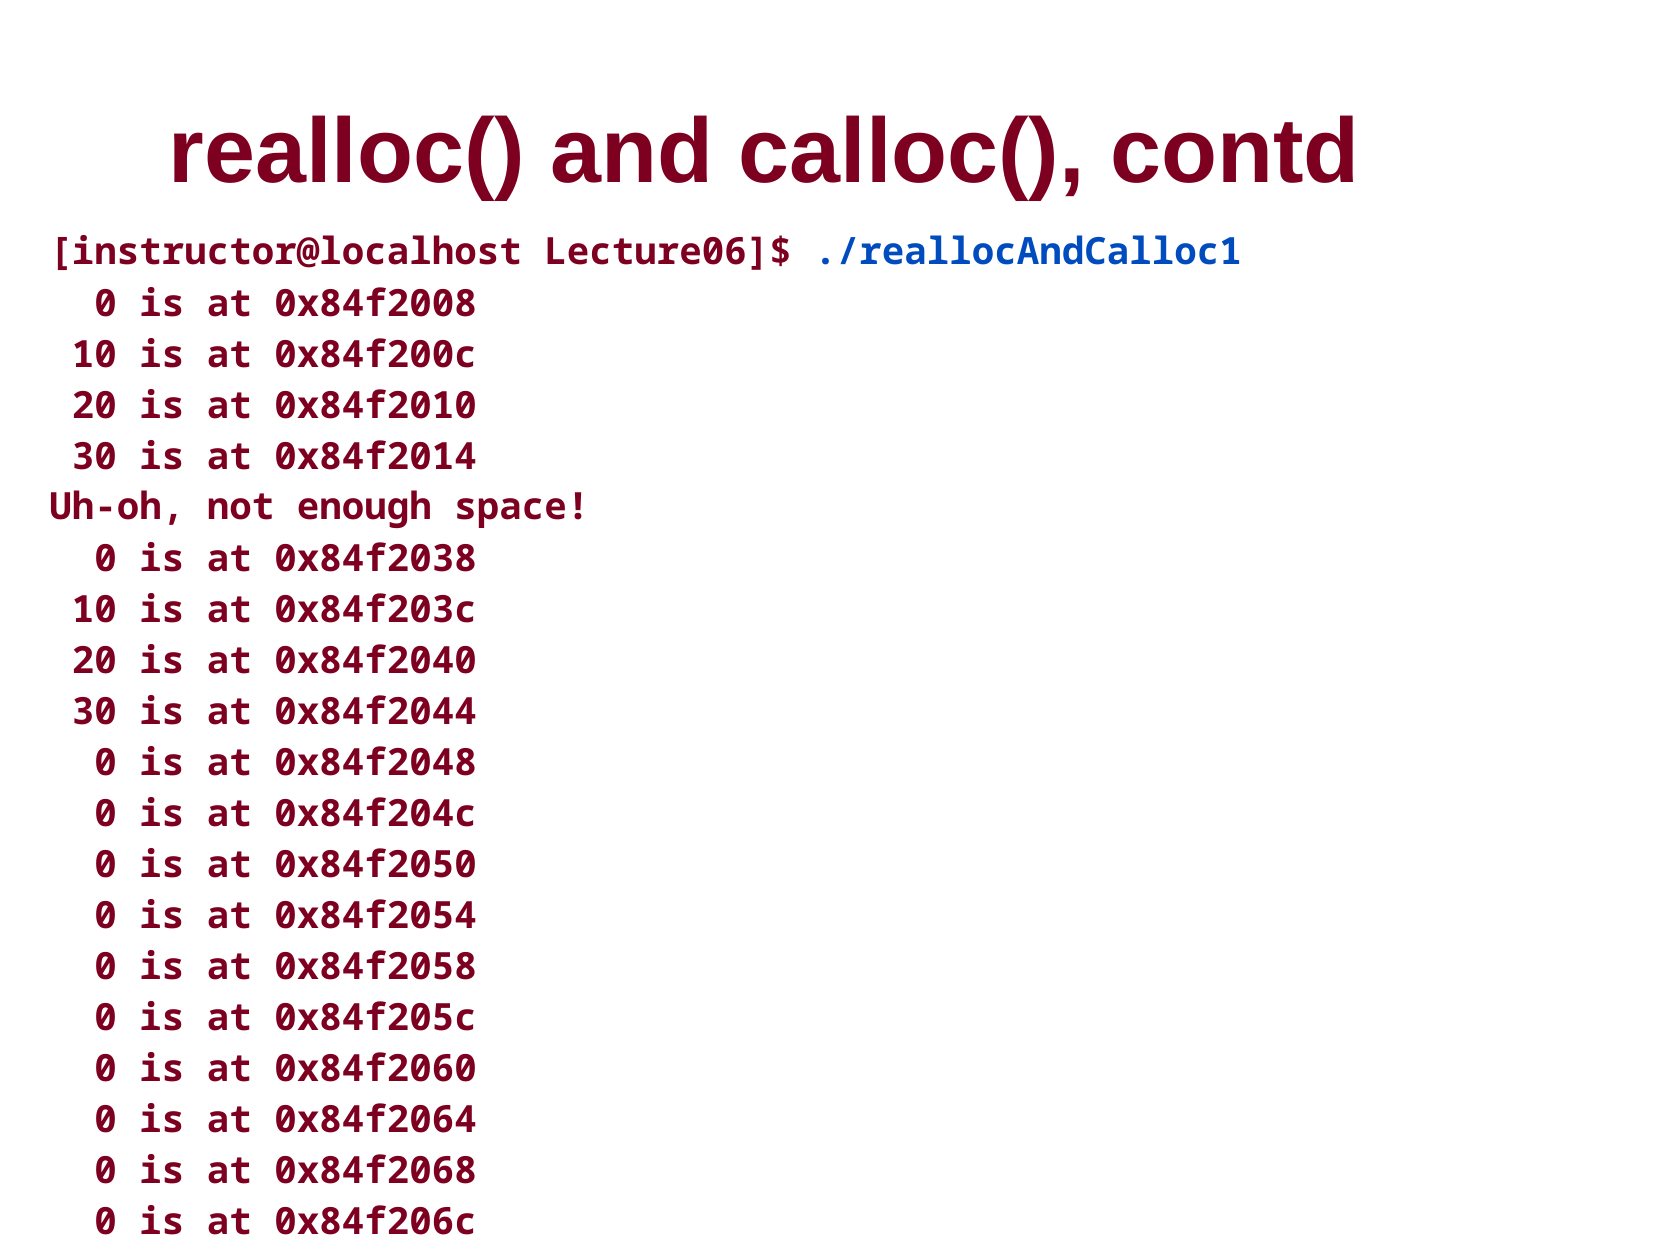

# realloc() and calloc(), contd
[instructor@localhost Lecture06]$ ./reallocAndCalloc1
 0 is at 0x84f2008
 10 is at 0x84f200c
 20 is at 0x84f2010
 30 is at 0x84f2014
Uh-oh, not enough space!
 0 is at 0x84f2038
 10 is at 0x84f203c
 20 is at 0x84f2040
 30 is at 0x84f2044
 0 is at 0x84f2048
 0 is at 0x84f204c
 0 is at 0x84f2050
 0 is at 0x84f2054
 0 is at 0x84f2058
 0 is at 0x84f205c
 0 is at 0x84f2060
 0 is at 0x84f2064
 0 is at 0x84f2068
 0 is at 0x84f206c
 0 is at 0x84f2070
 0 is at 0x84f2074